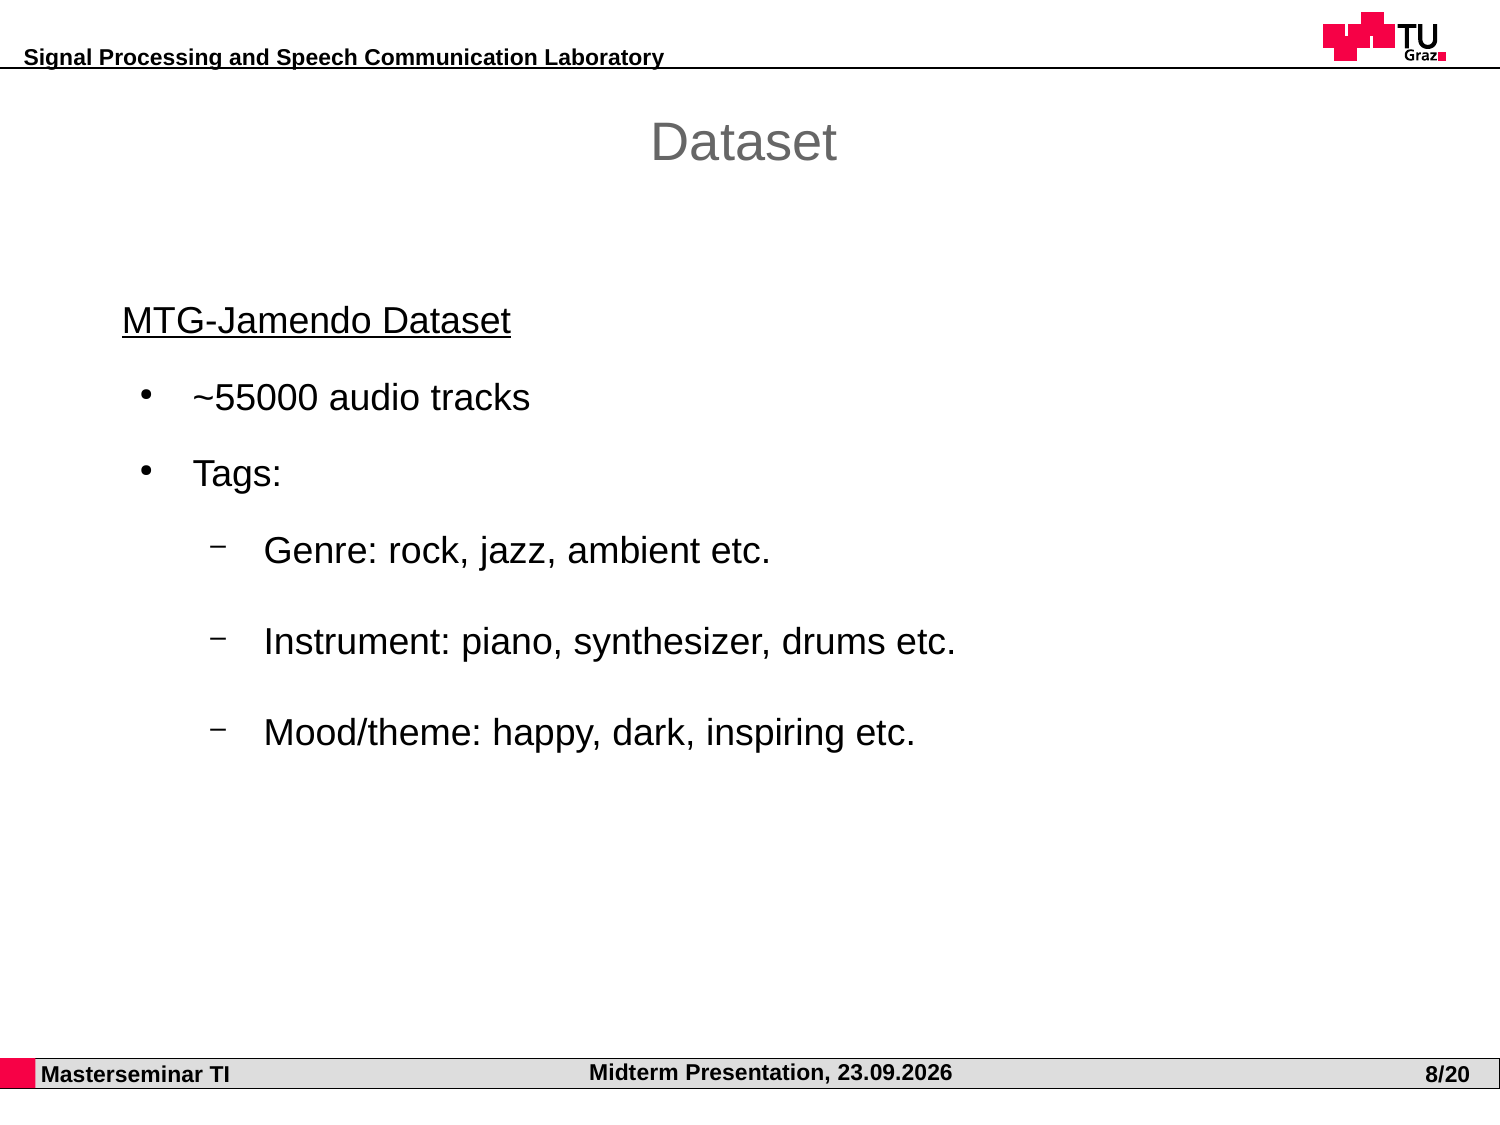

# Dataset
MTG-Jamendo Dataset
~55000 audio tracks
Tags:
Genre: rock, jazz, ambient etc.
Instrument: piano, synthesizer, drums etc.
Mood/theme: happy, dark, inspiring etc.